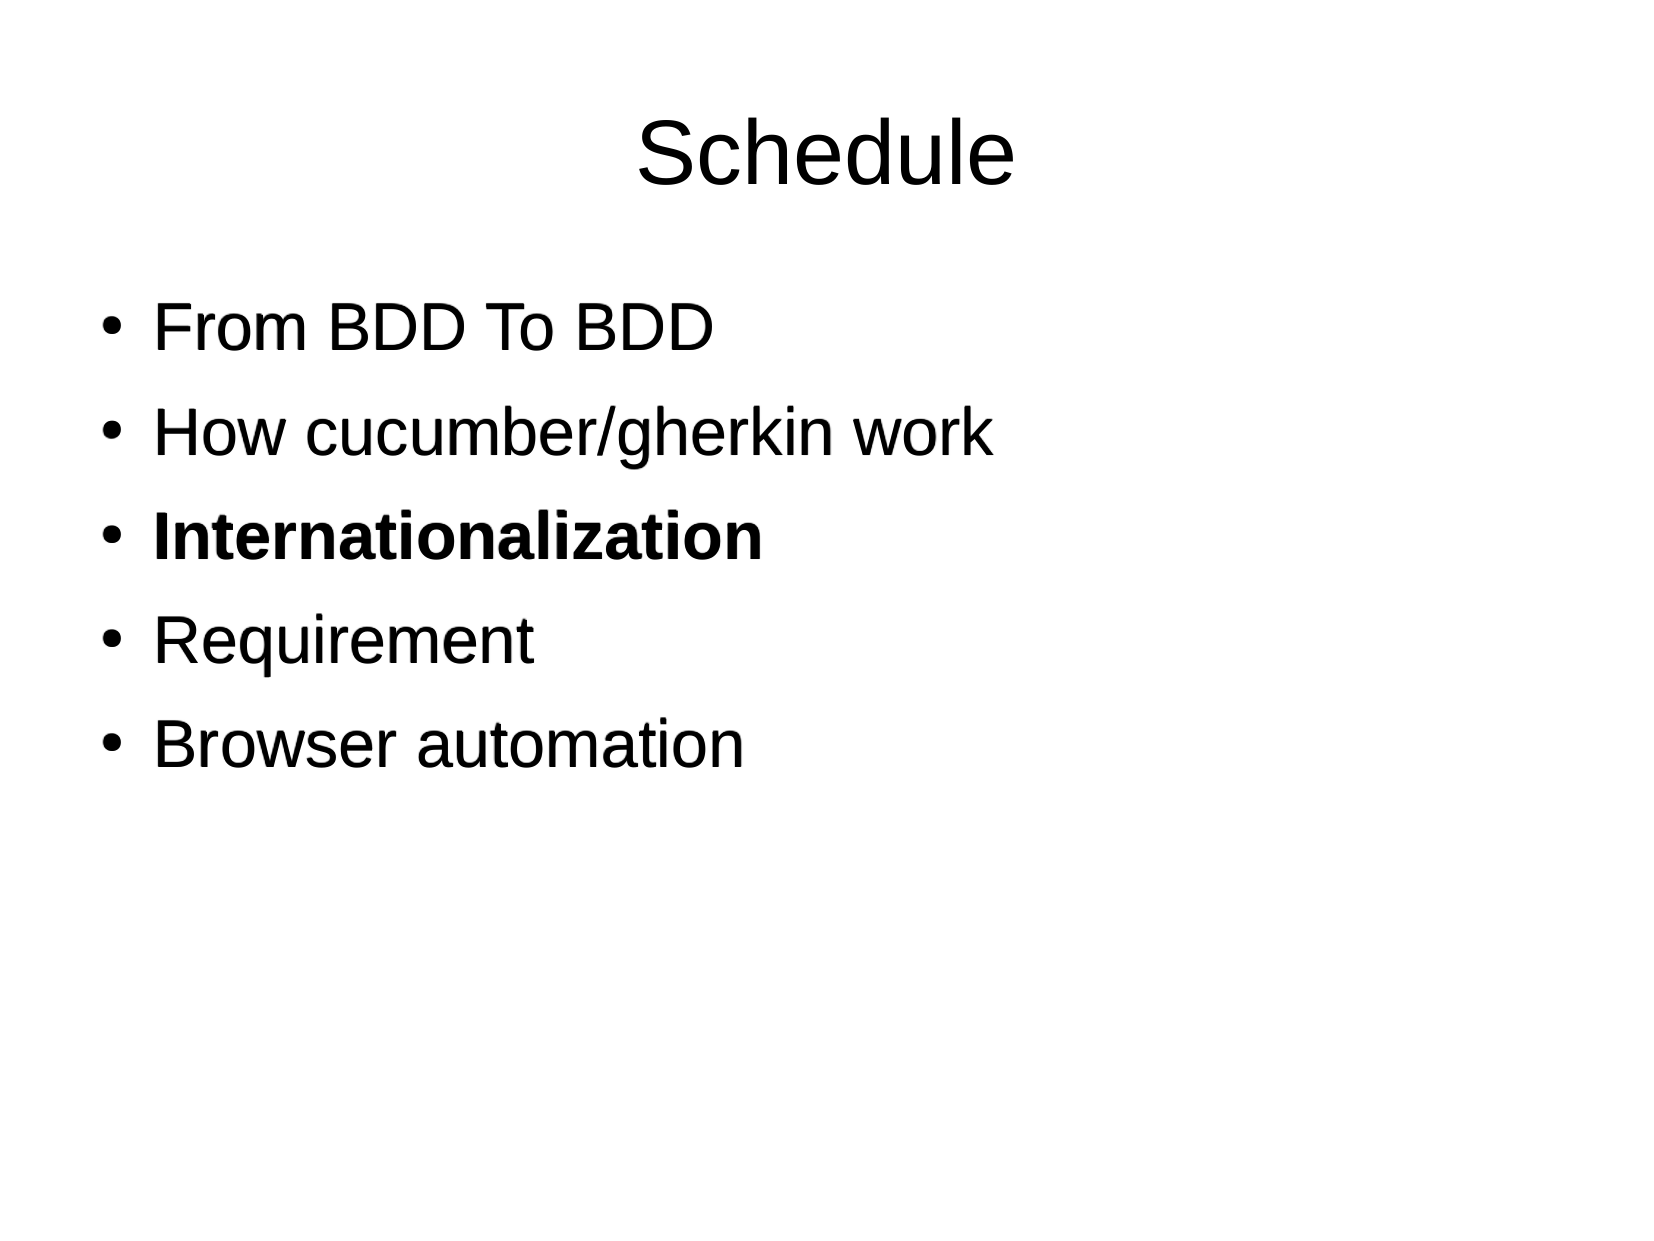

# Schedule
From BDD To BDD
How cucumber/gherkin work
Internationalization
Requirement
Browser automation